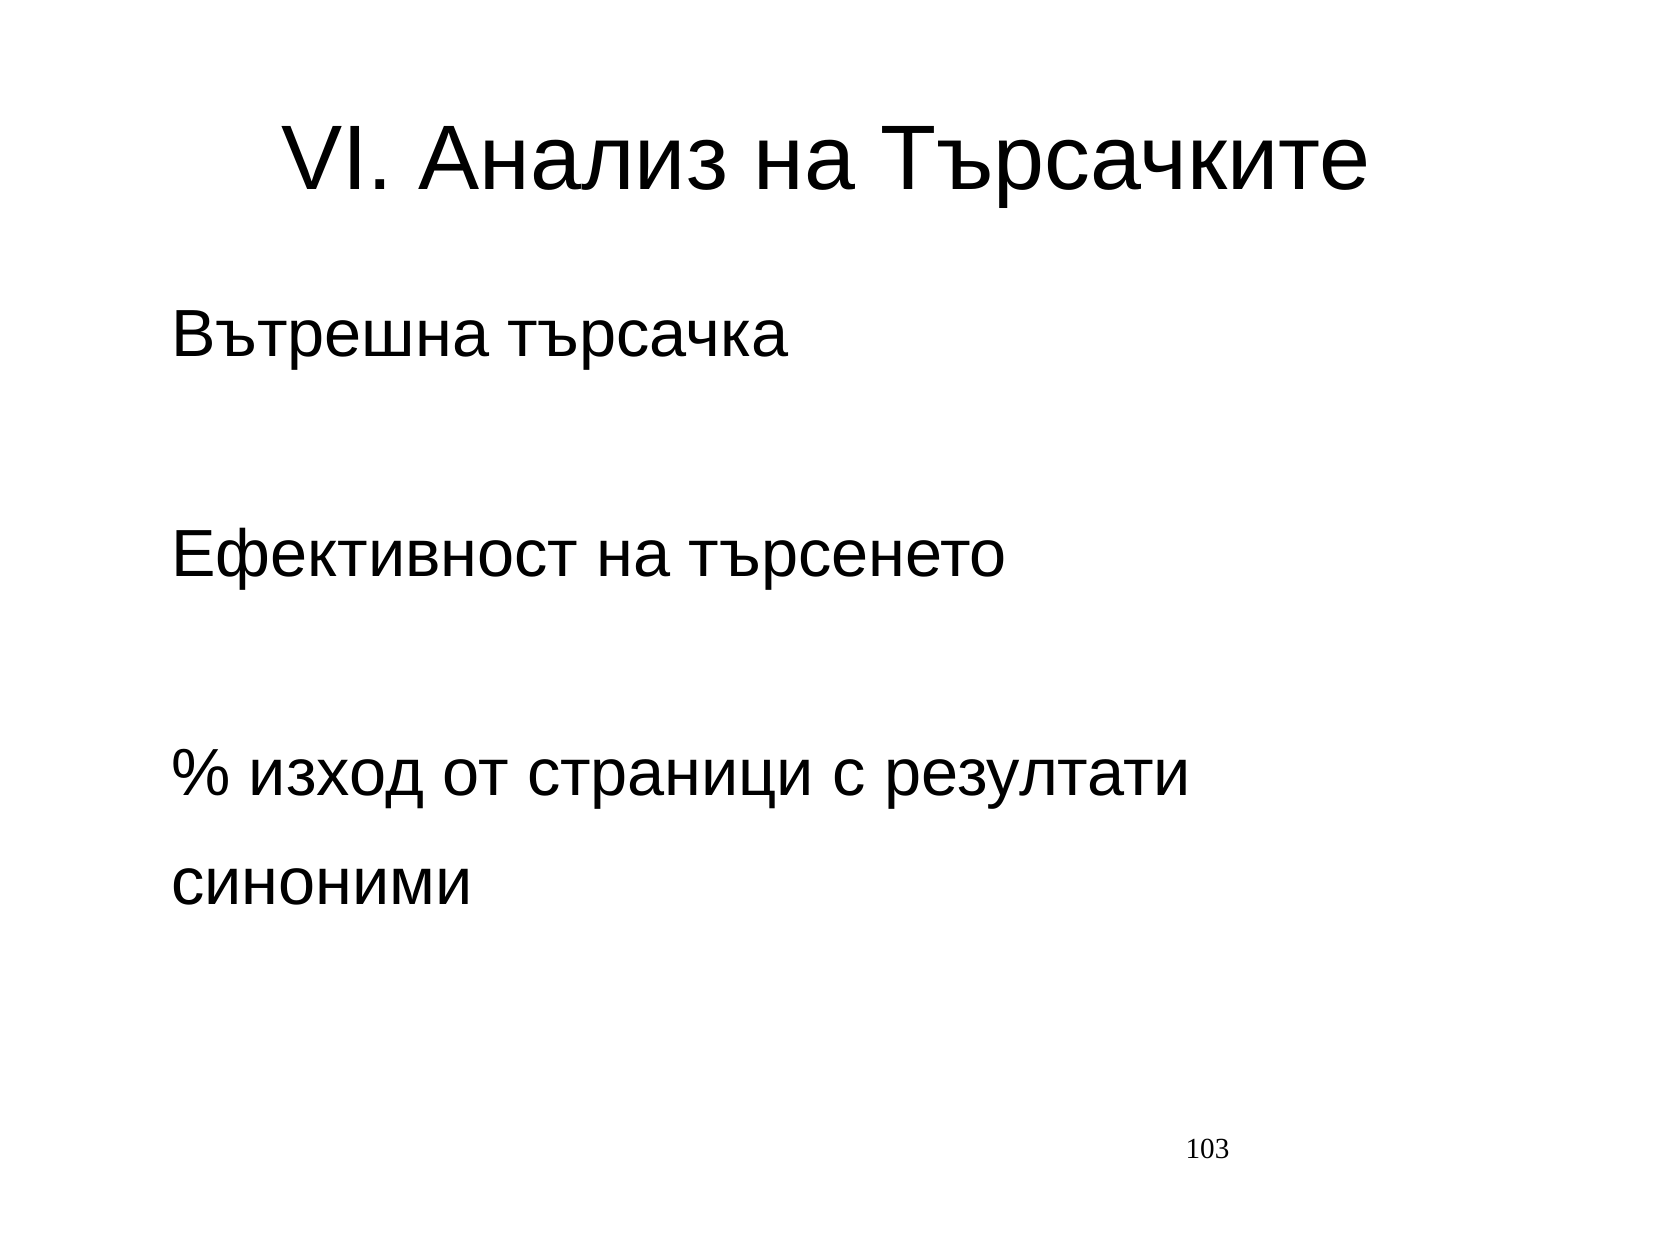

# VI. Анализ на Търсачките
Вътрешна търсачка
Ефективност на търсенето
% изход от страници с резултати
синоними